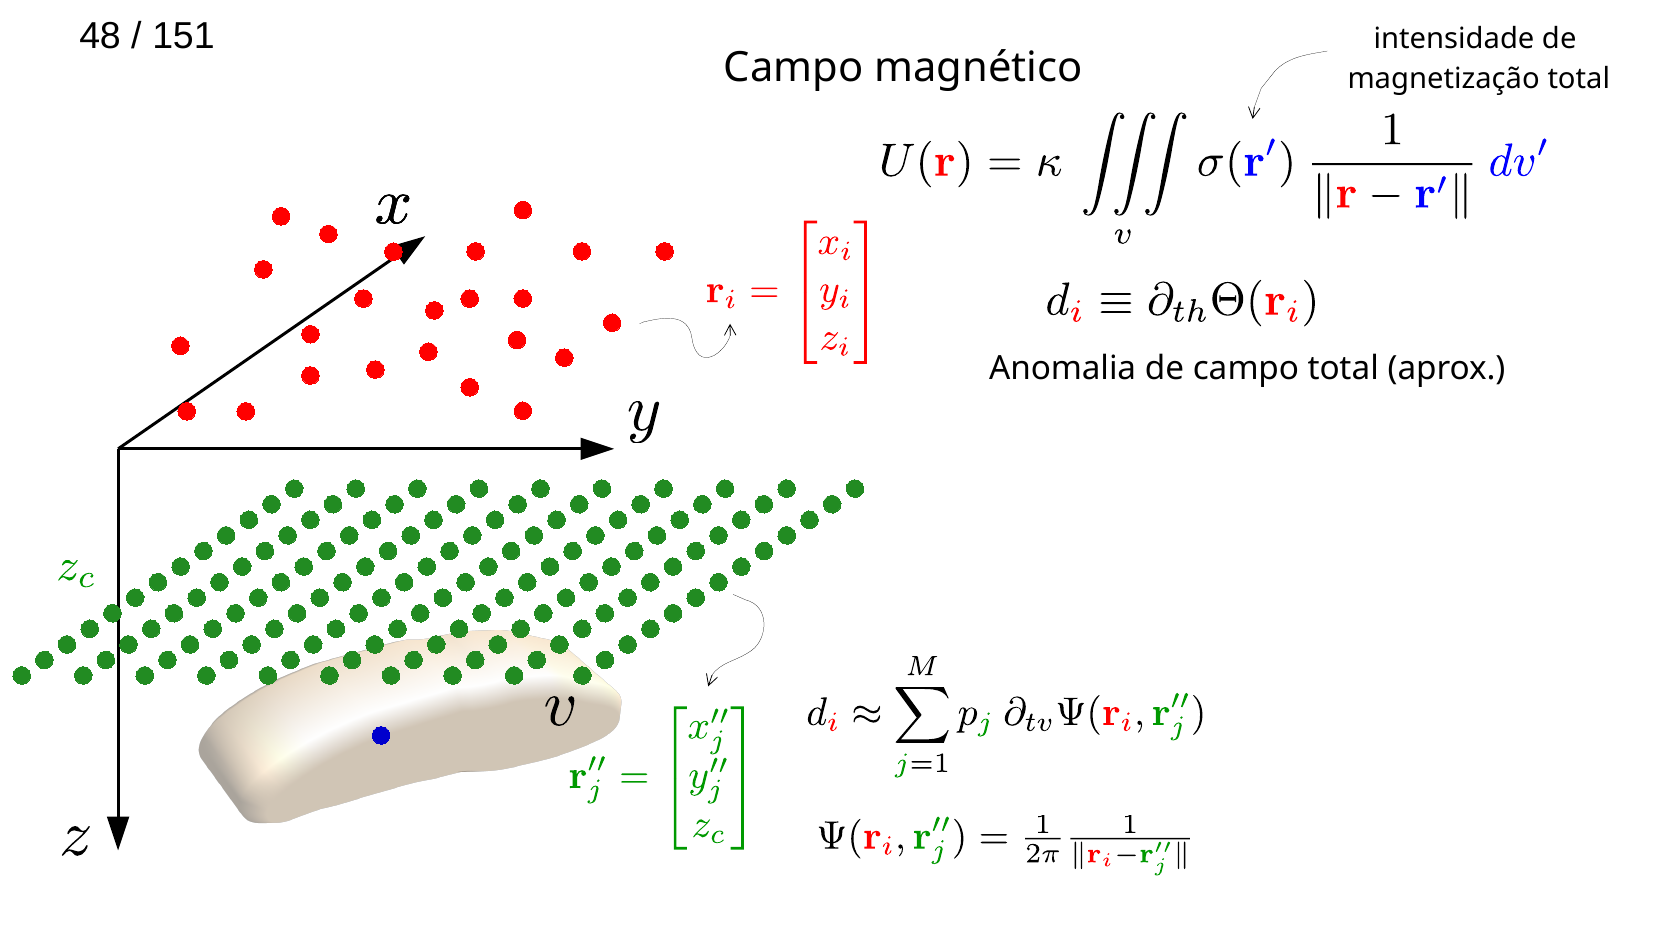

intensidade de
magnetização total
Campo magnético
Anomalia de campo total (aprox.)